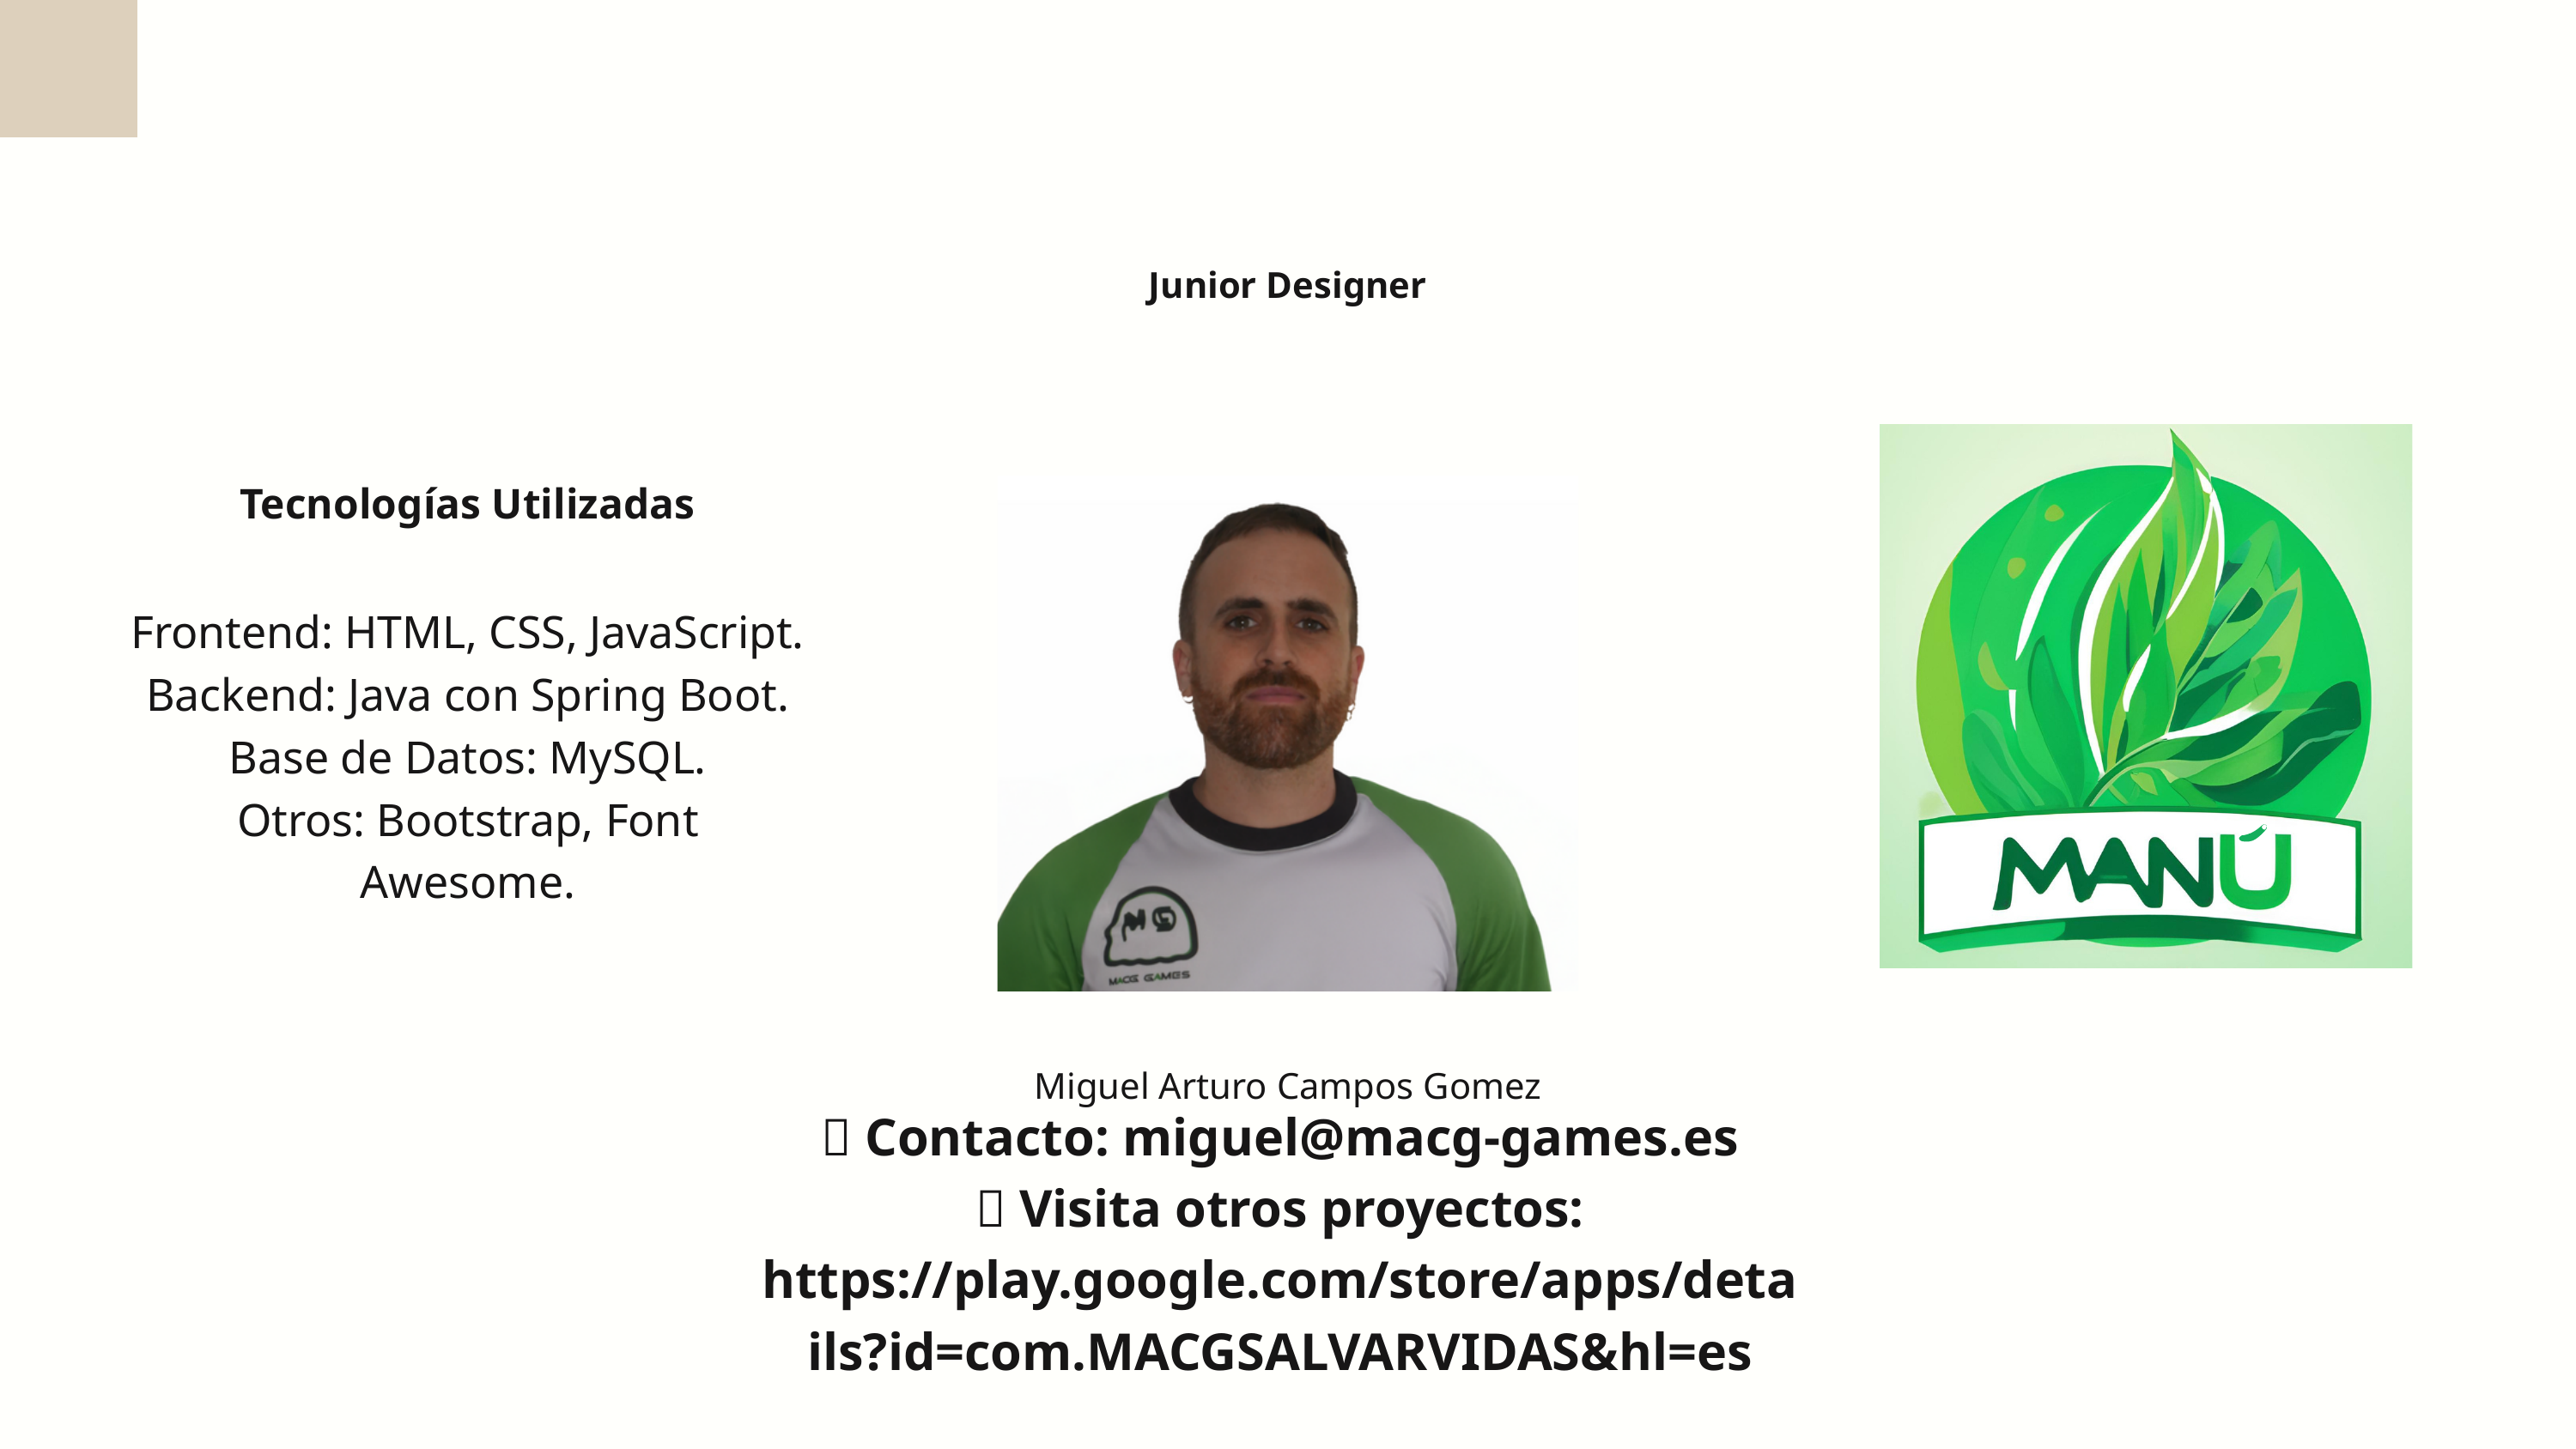

Junior Designer
Tecnologías Utilizadas
Frontend: HTML, CSS, JavaScript.
Backend: Java con Spring Boot.
Base de Datos: MySQL.
Otros: Bootstrap, Font Awesome.
Miguel Arturo Campos Gomez
📩 Contacto: miguel@macg-games.es
🌐 Visita otros proyectos: https://play.google.com/store/apps/details?id=com.MACGSALVARVIDAS&hl=es